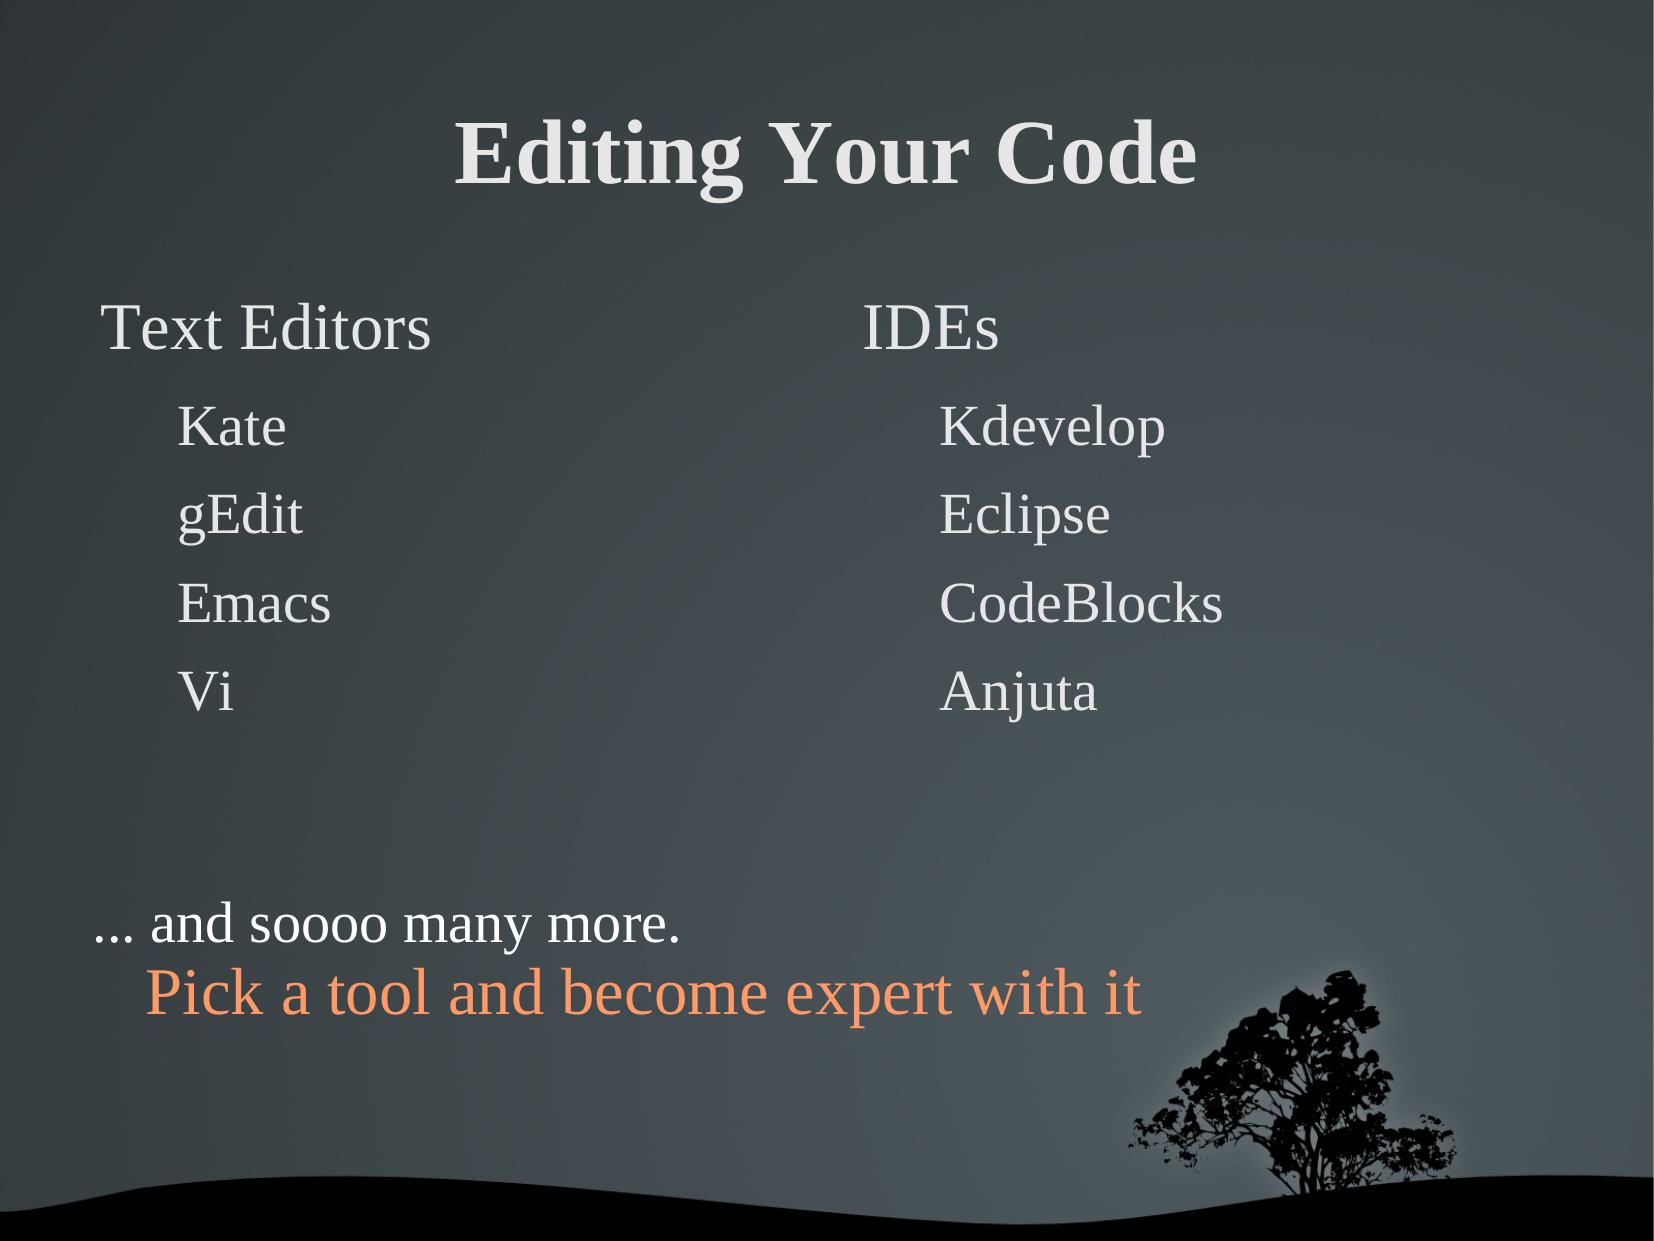

# Editing Your Code
Text Editors
Kate
gEdit
Emacs
Vi
IDEs
Kdevelop
Eclipse
CodeBlocks
Anjuta
... and soooo many more.
Pick a tool and become expert with it